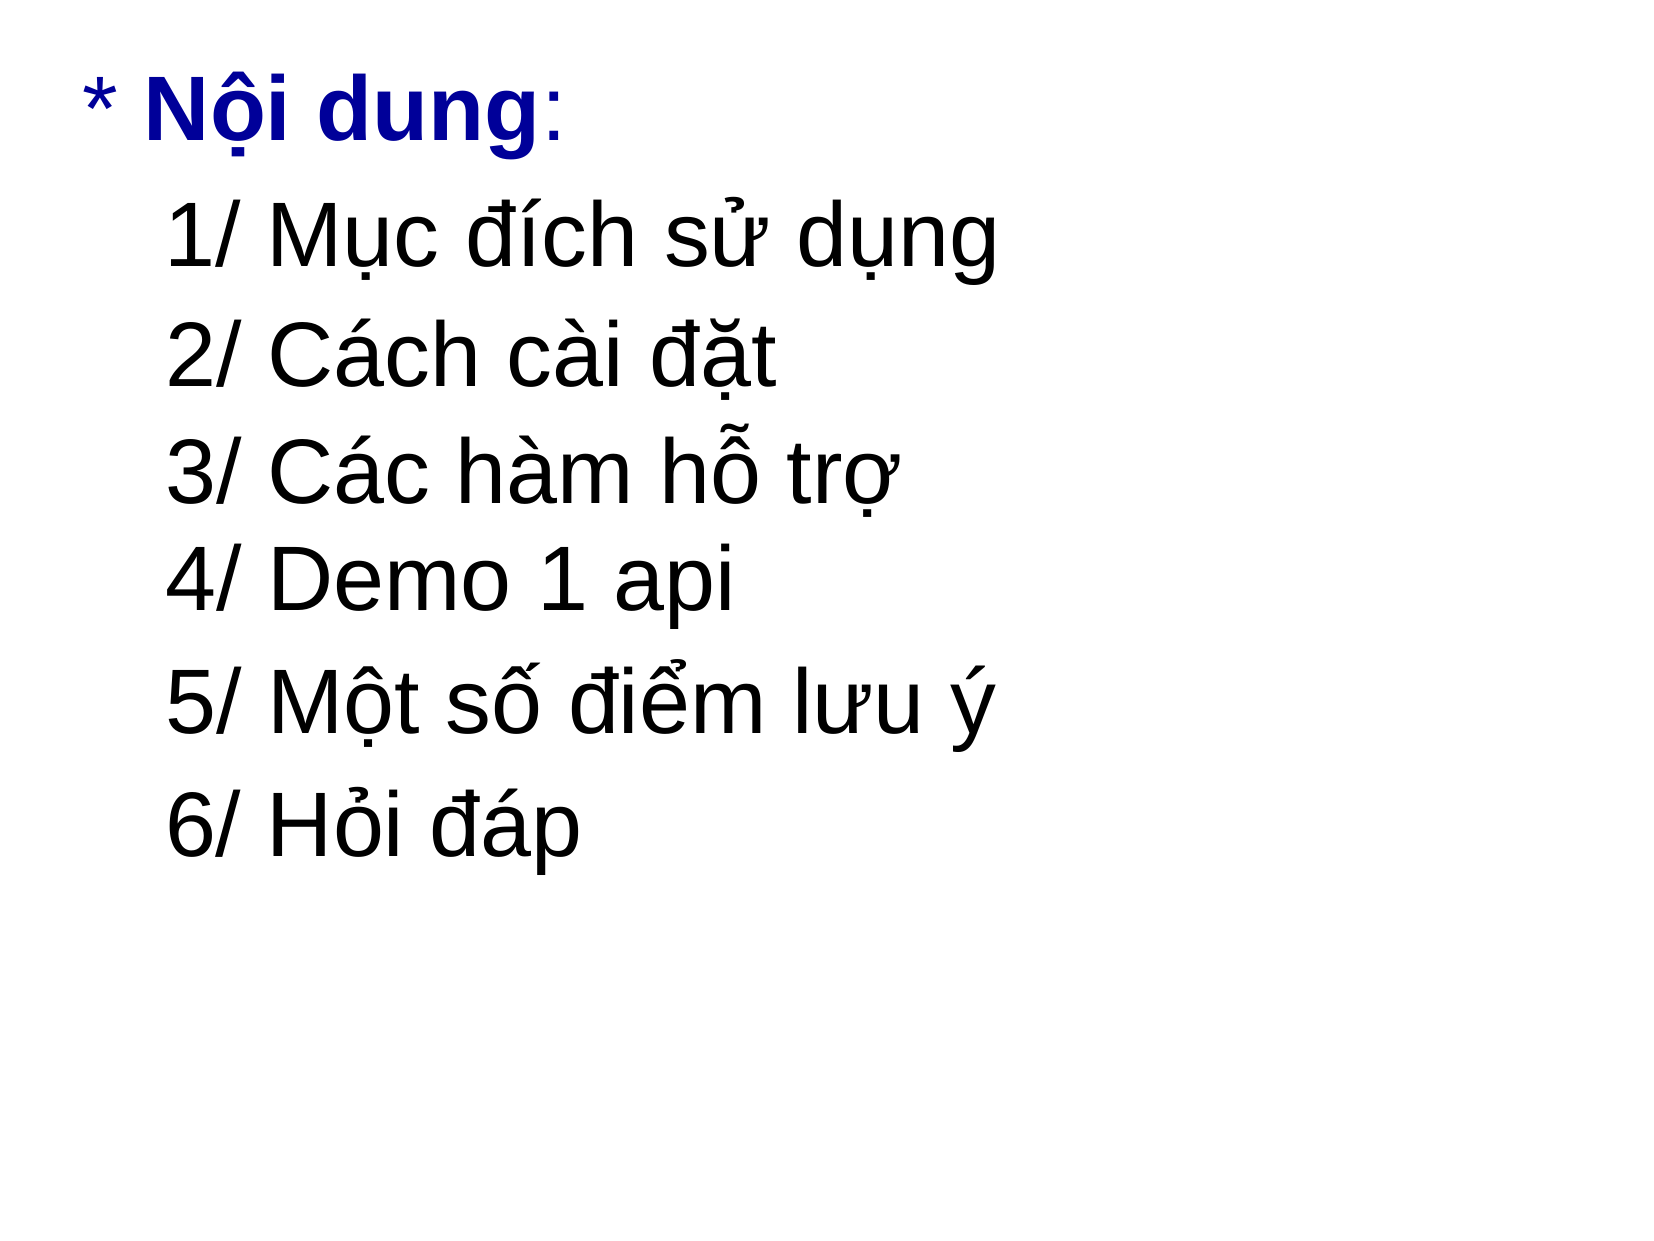

# * Nội dung:
1/ Mục đích sử dụng
2/ Cách cài đặt
3/ Các hàm hỗ trợ
4/ Demo 1 api
5/ Một số điểm lưu ý
6/ Hỏi đáp